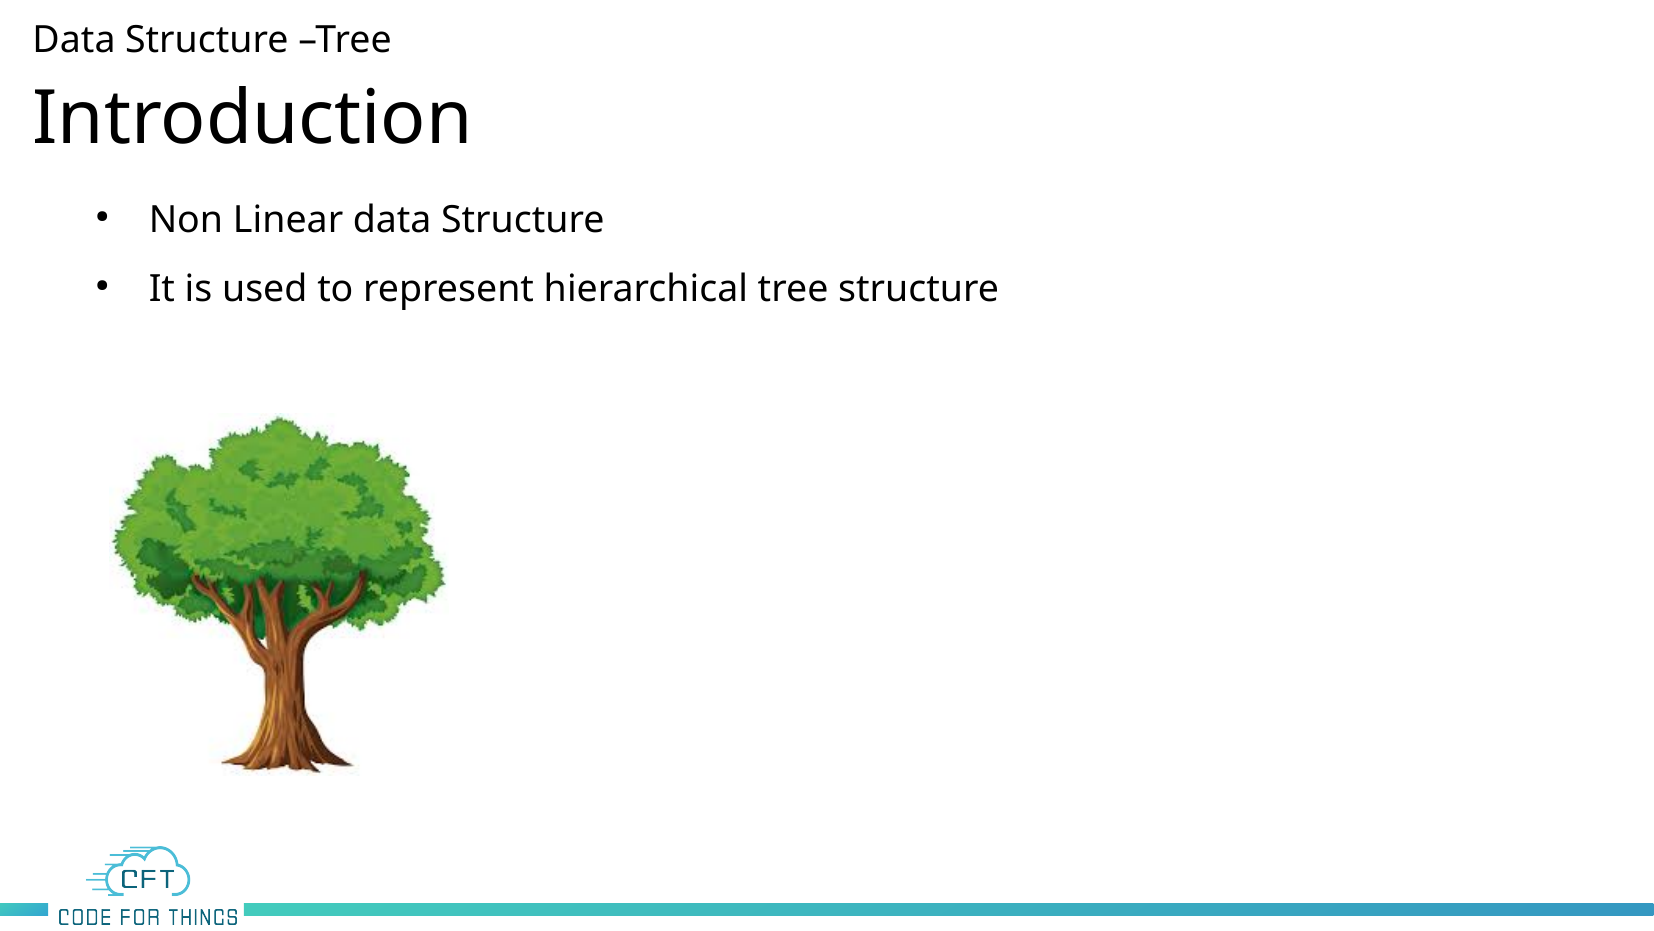

# Data Structure –Tree Introduction
Non Linear data Structure
It is used to represent hierarchical tree structure